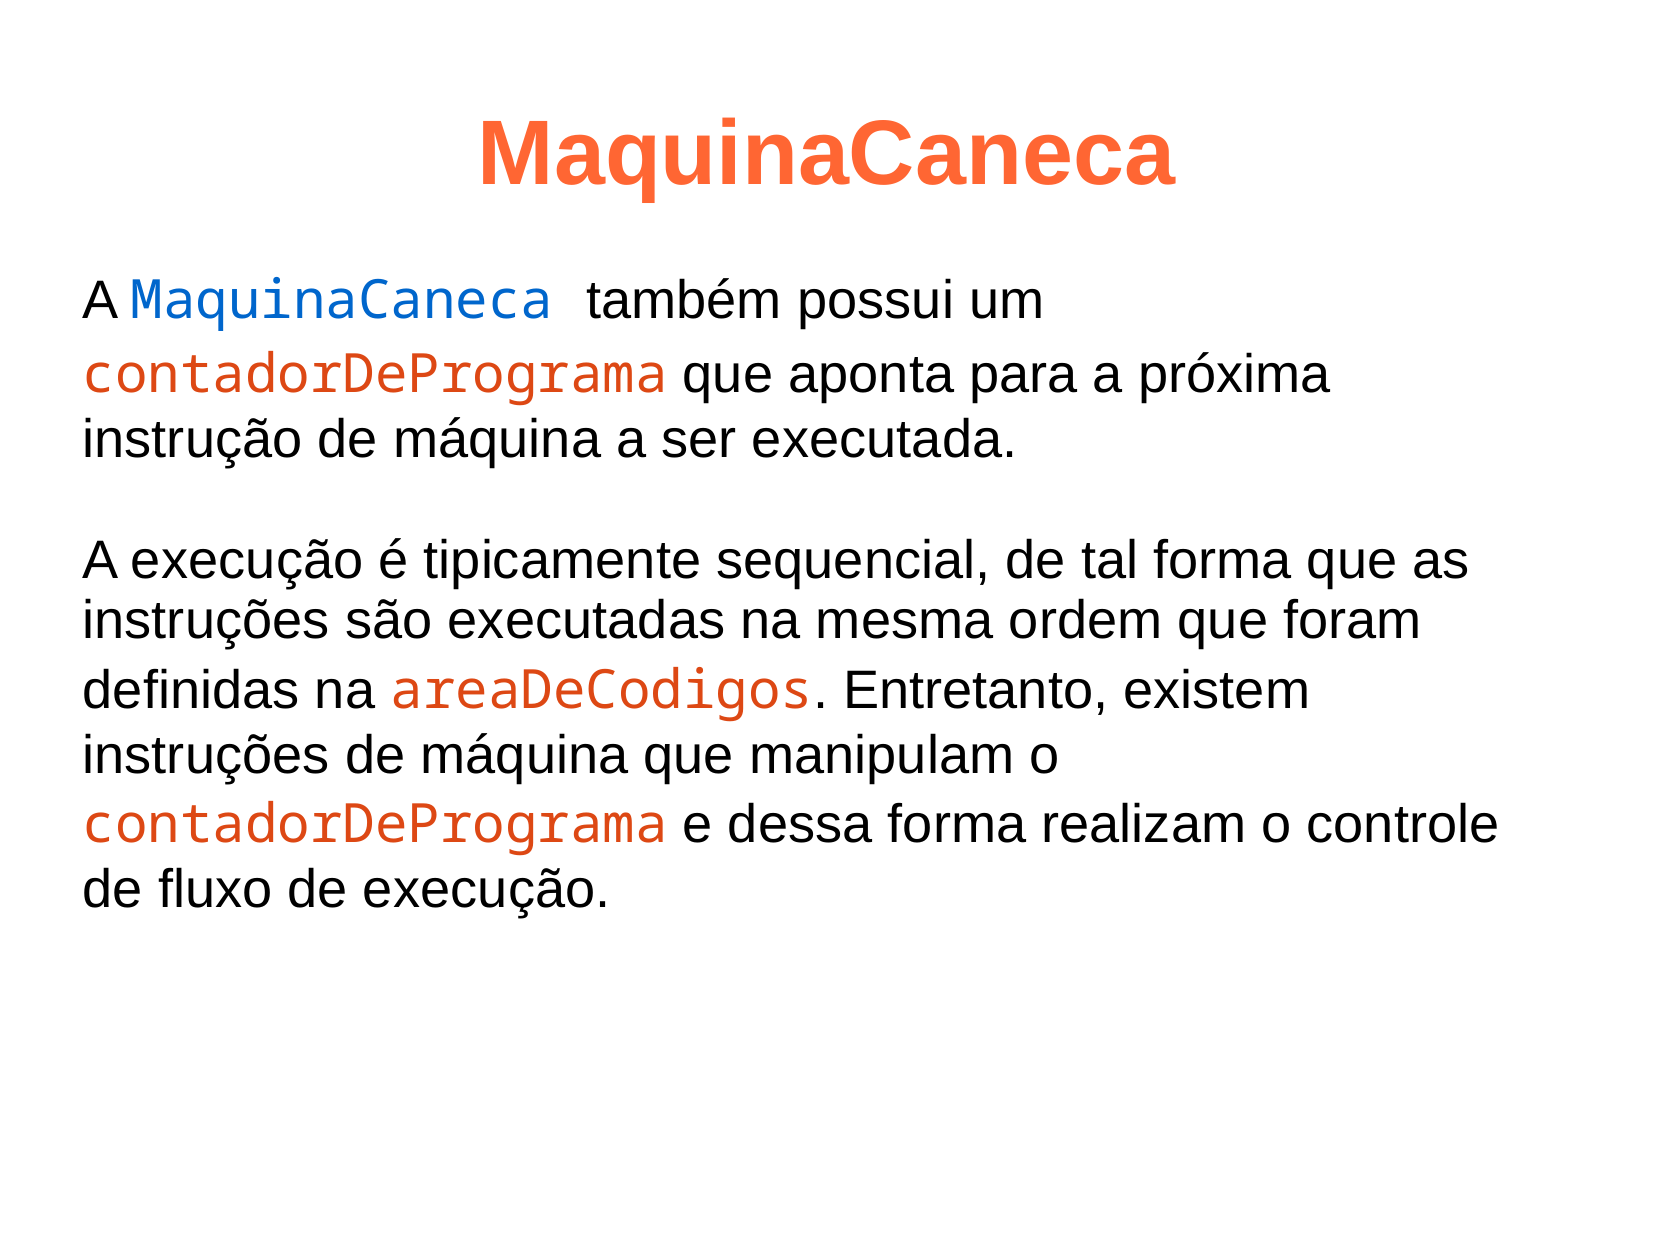

# MaquinaCaneca
A MaquinaCaneca também possui um contadorDePrograma que aponta para a próxima instrução de máquina a ser executada.
A execução é tipicamente sequencial, de tal forma que as instruções são executadas na mesma ordem que foram definidas na areaDeCodigos. Entretanto, existem instruções de máquina que manipulam o contadorDePrograma e dessa forma realizam o controle de fluxo de execução.